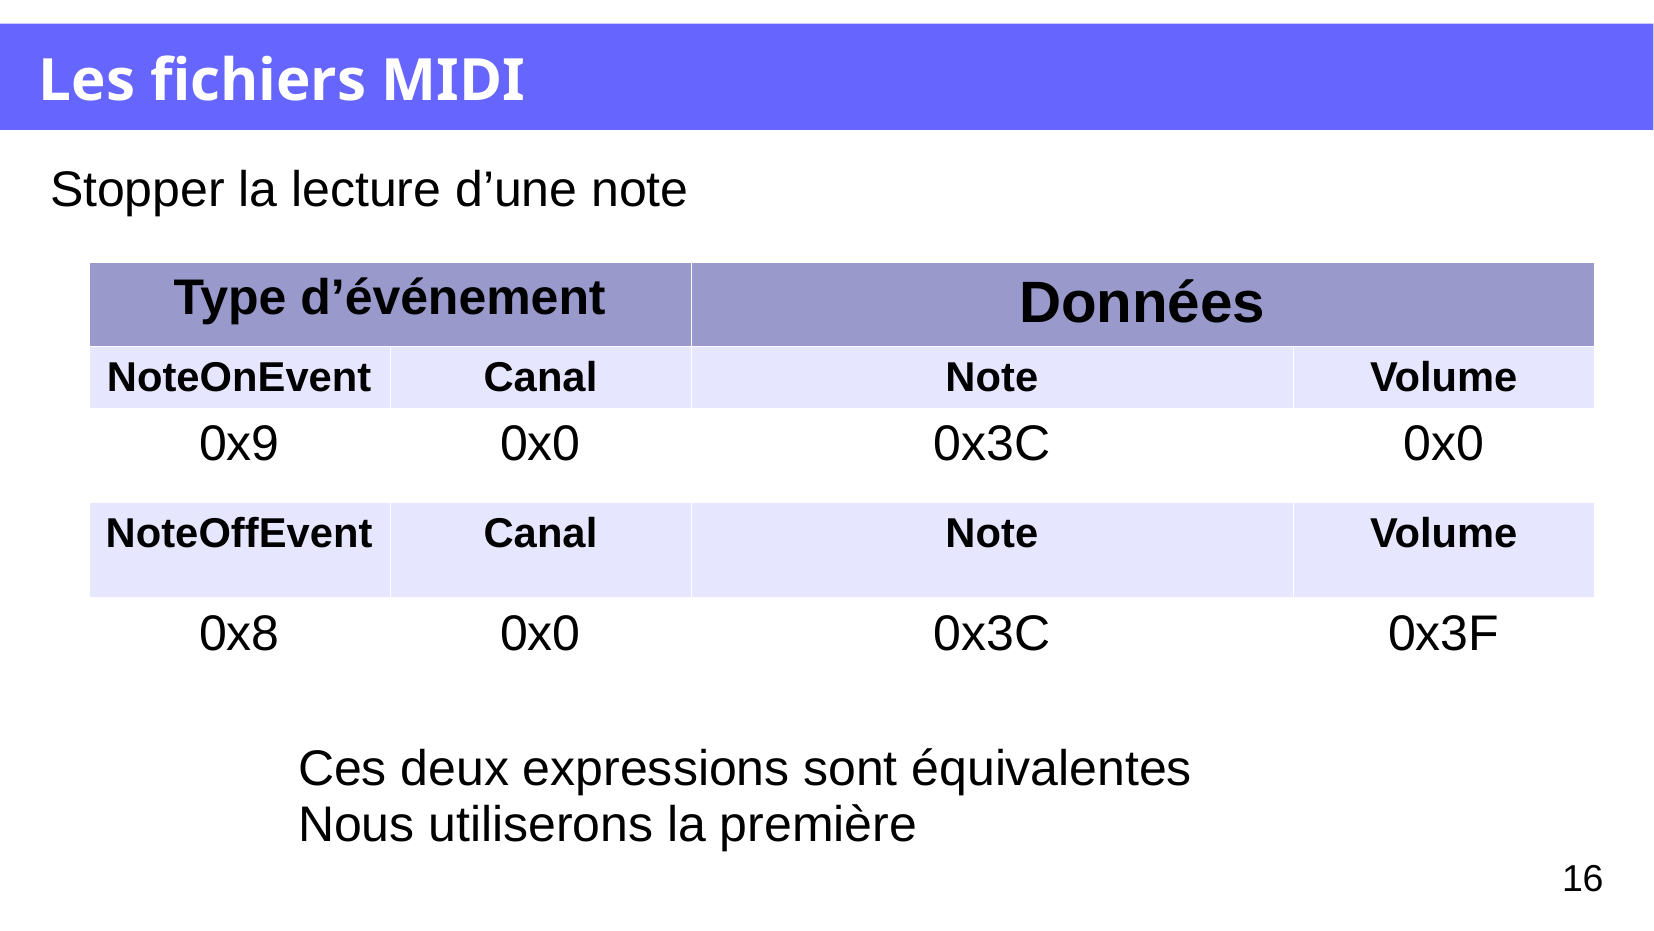

# Les fichiers MIDI
Stopper la lecture d’une note
| Type d’événement | | Données | |
| --- | --- | --- | --- |
| NoteOnEvent | Canal | Note | Volume |
| 0x9 | 0x0 | 0x3C | 0x0 |
| NoteOffEvent | Canal | Note | Volume |
| 0x8 | 0x0 | 0x3C | 0x3F |
Ces deux expressions sont équivalentes
Nous utiliserons la première